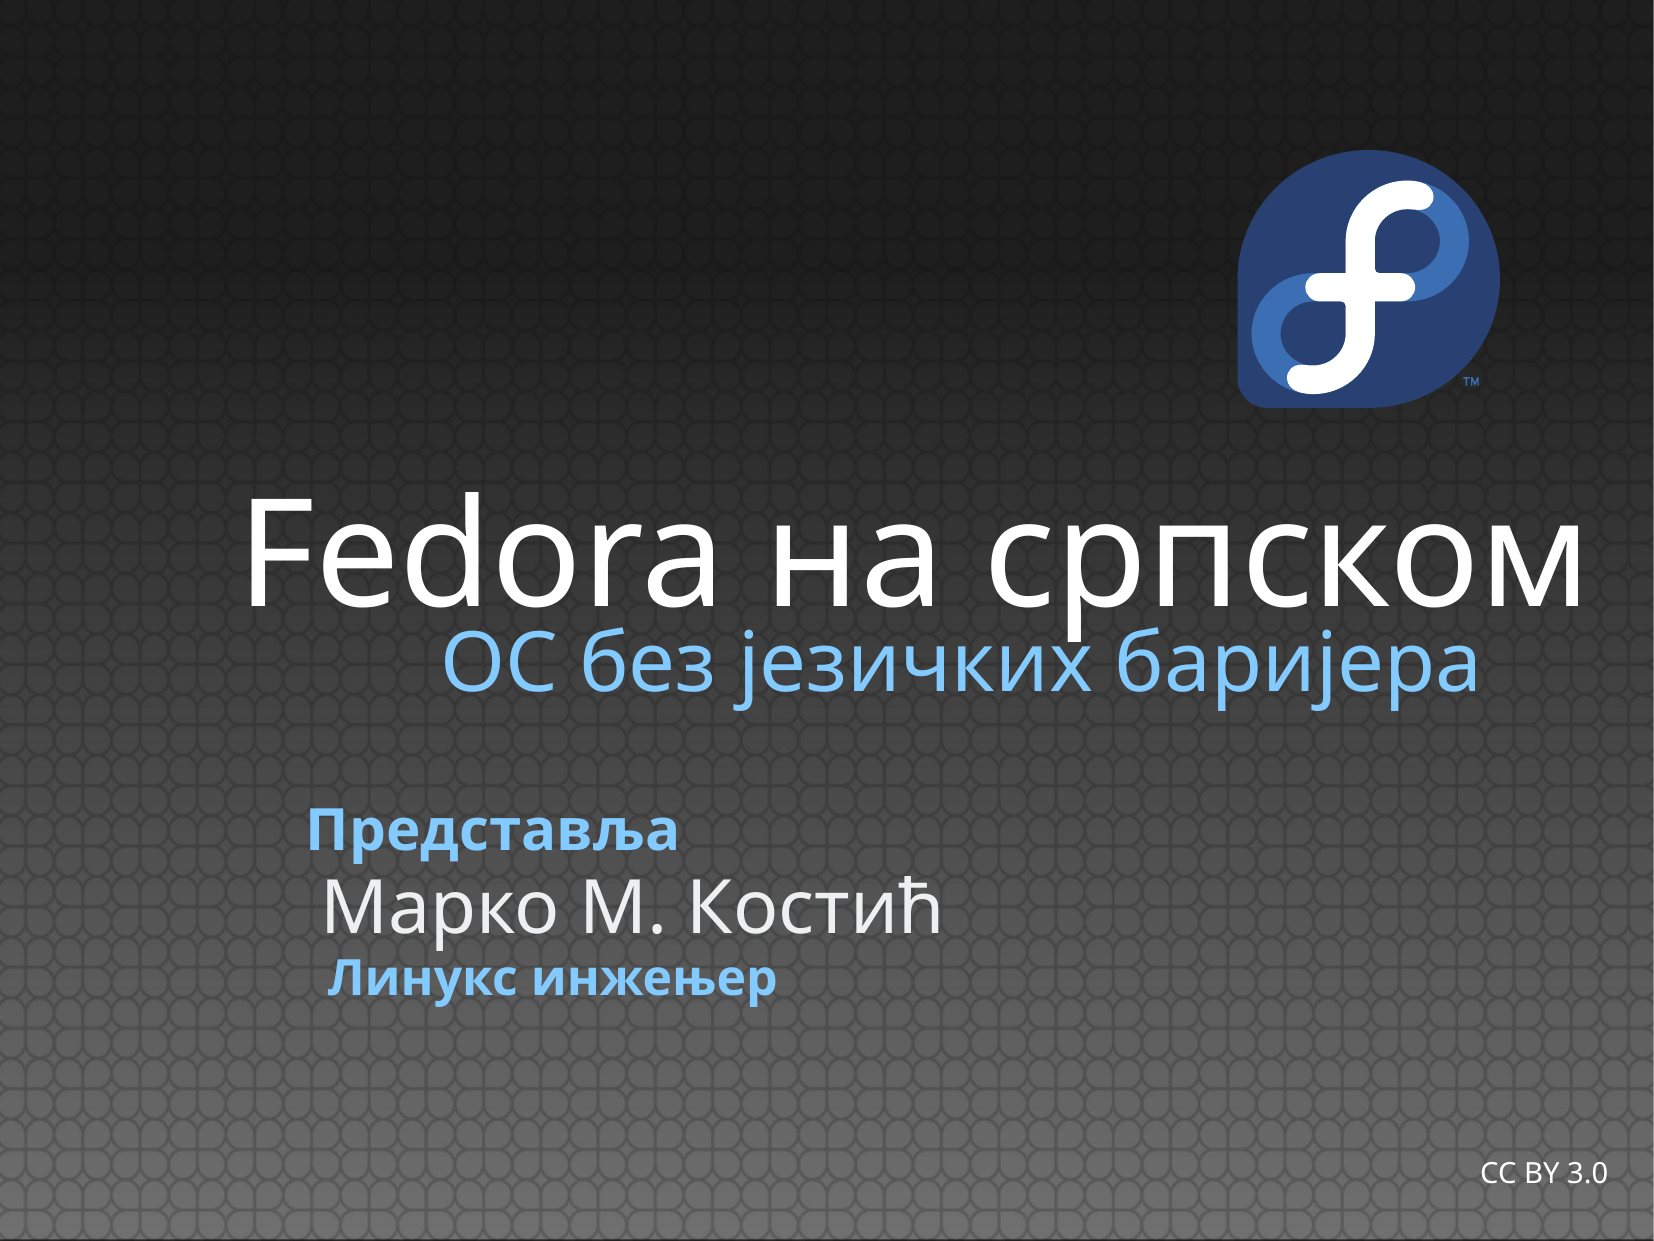

Fedora на српском
# ОС без језичких баријера
Представља
Марко М. Костић
Линукс инжењер
CC BY 3.0